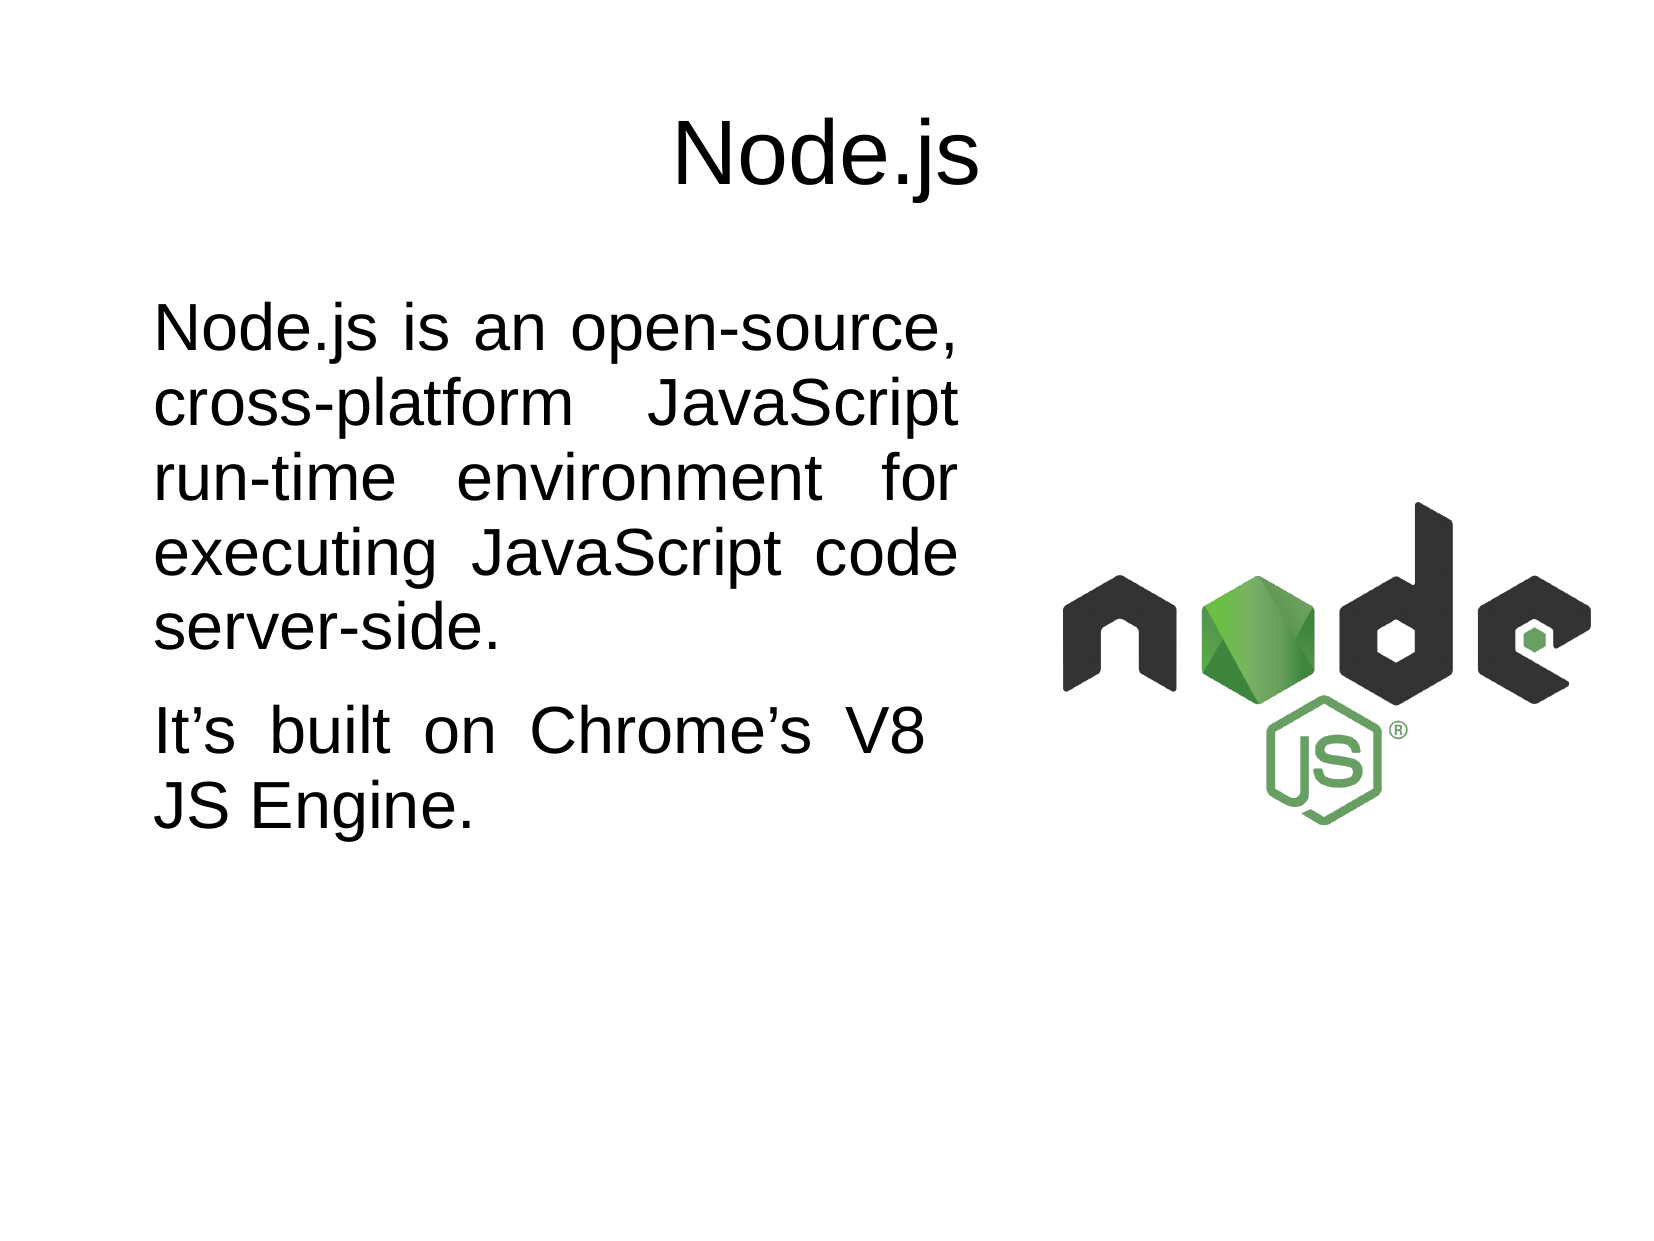

# Node.js
Node.js is an open-source, cross-platform JavaScript run-time environment for executing JavaScript code server-side.
It’s built on Chrome’s V8 JS Engine.